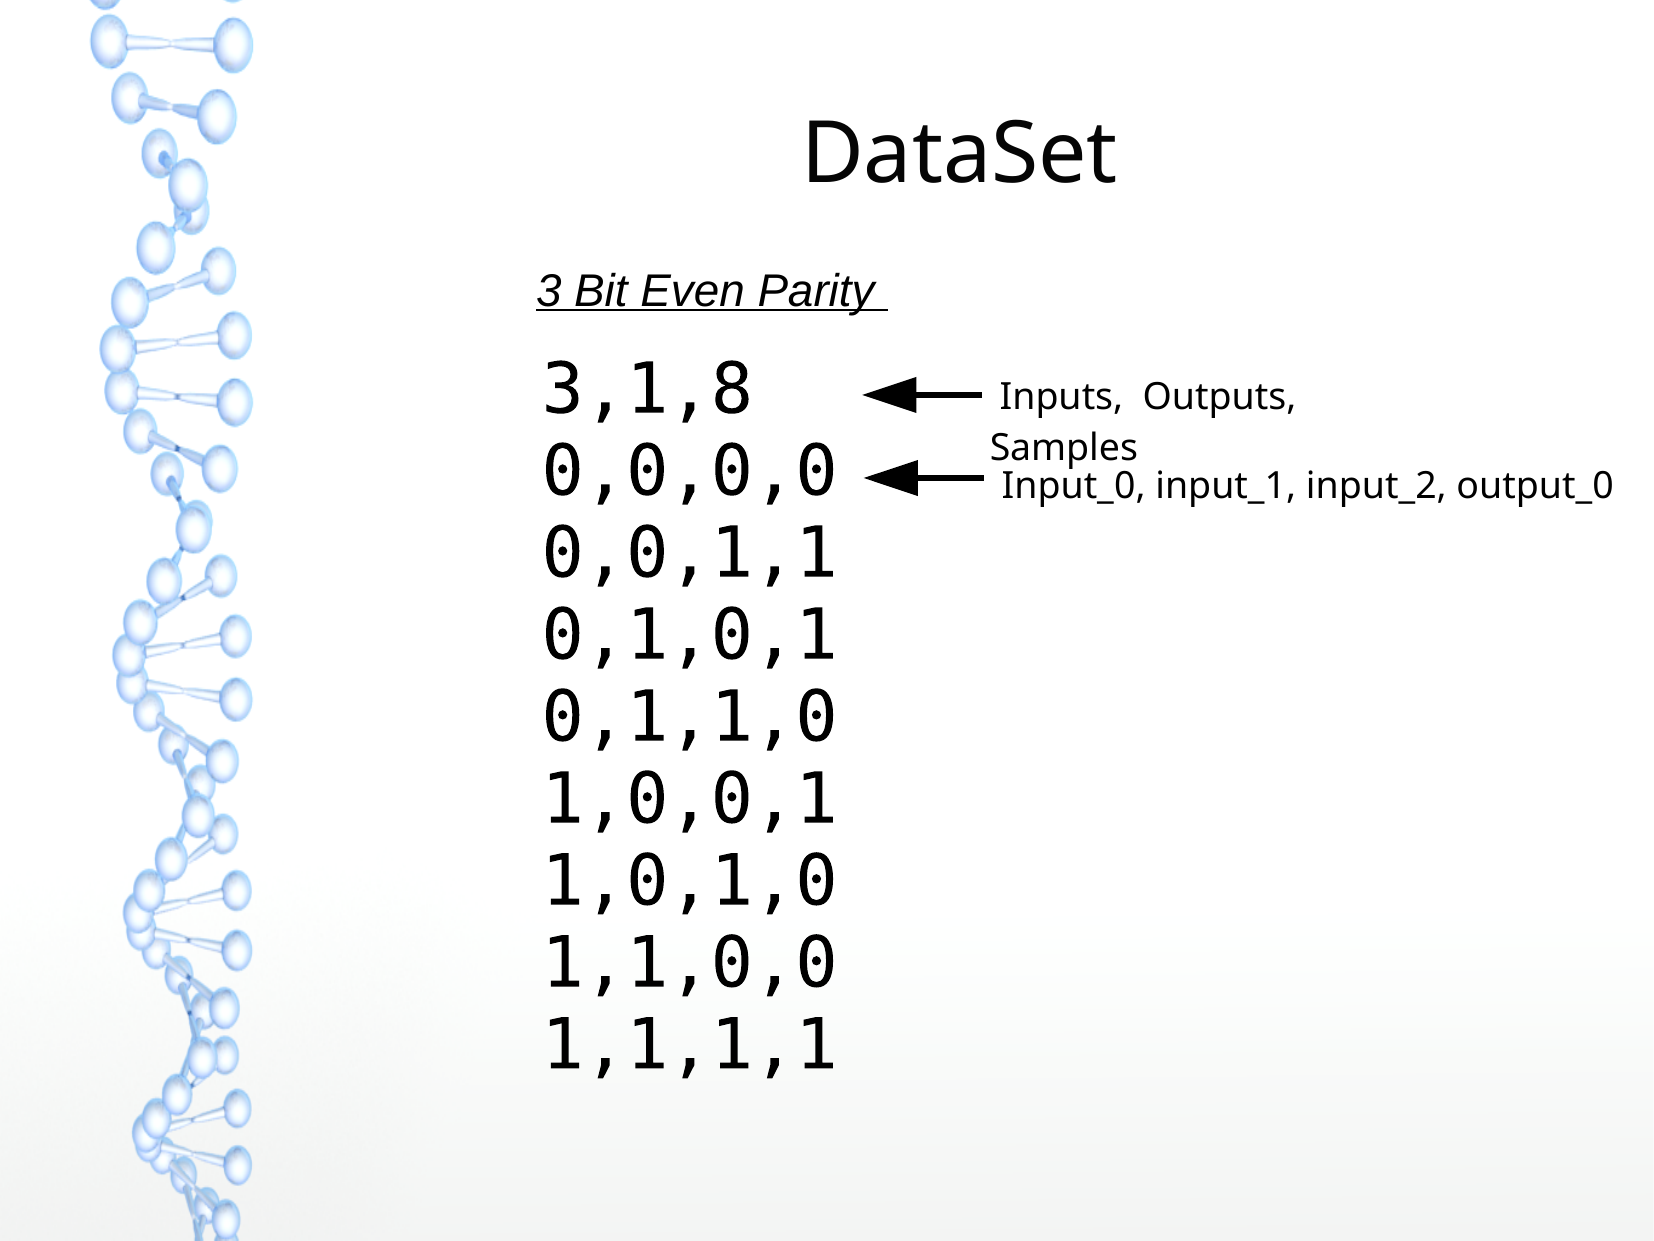

# DataSet
3 Bit Even Parity
 Inputs, Outputs, Samples
Input_0, input_1, input_2, output_0